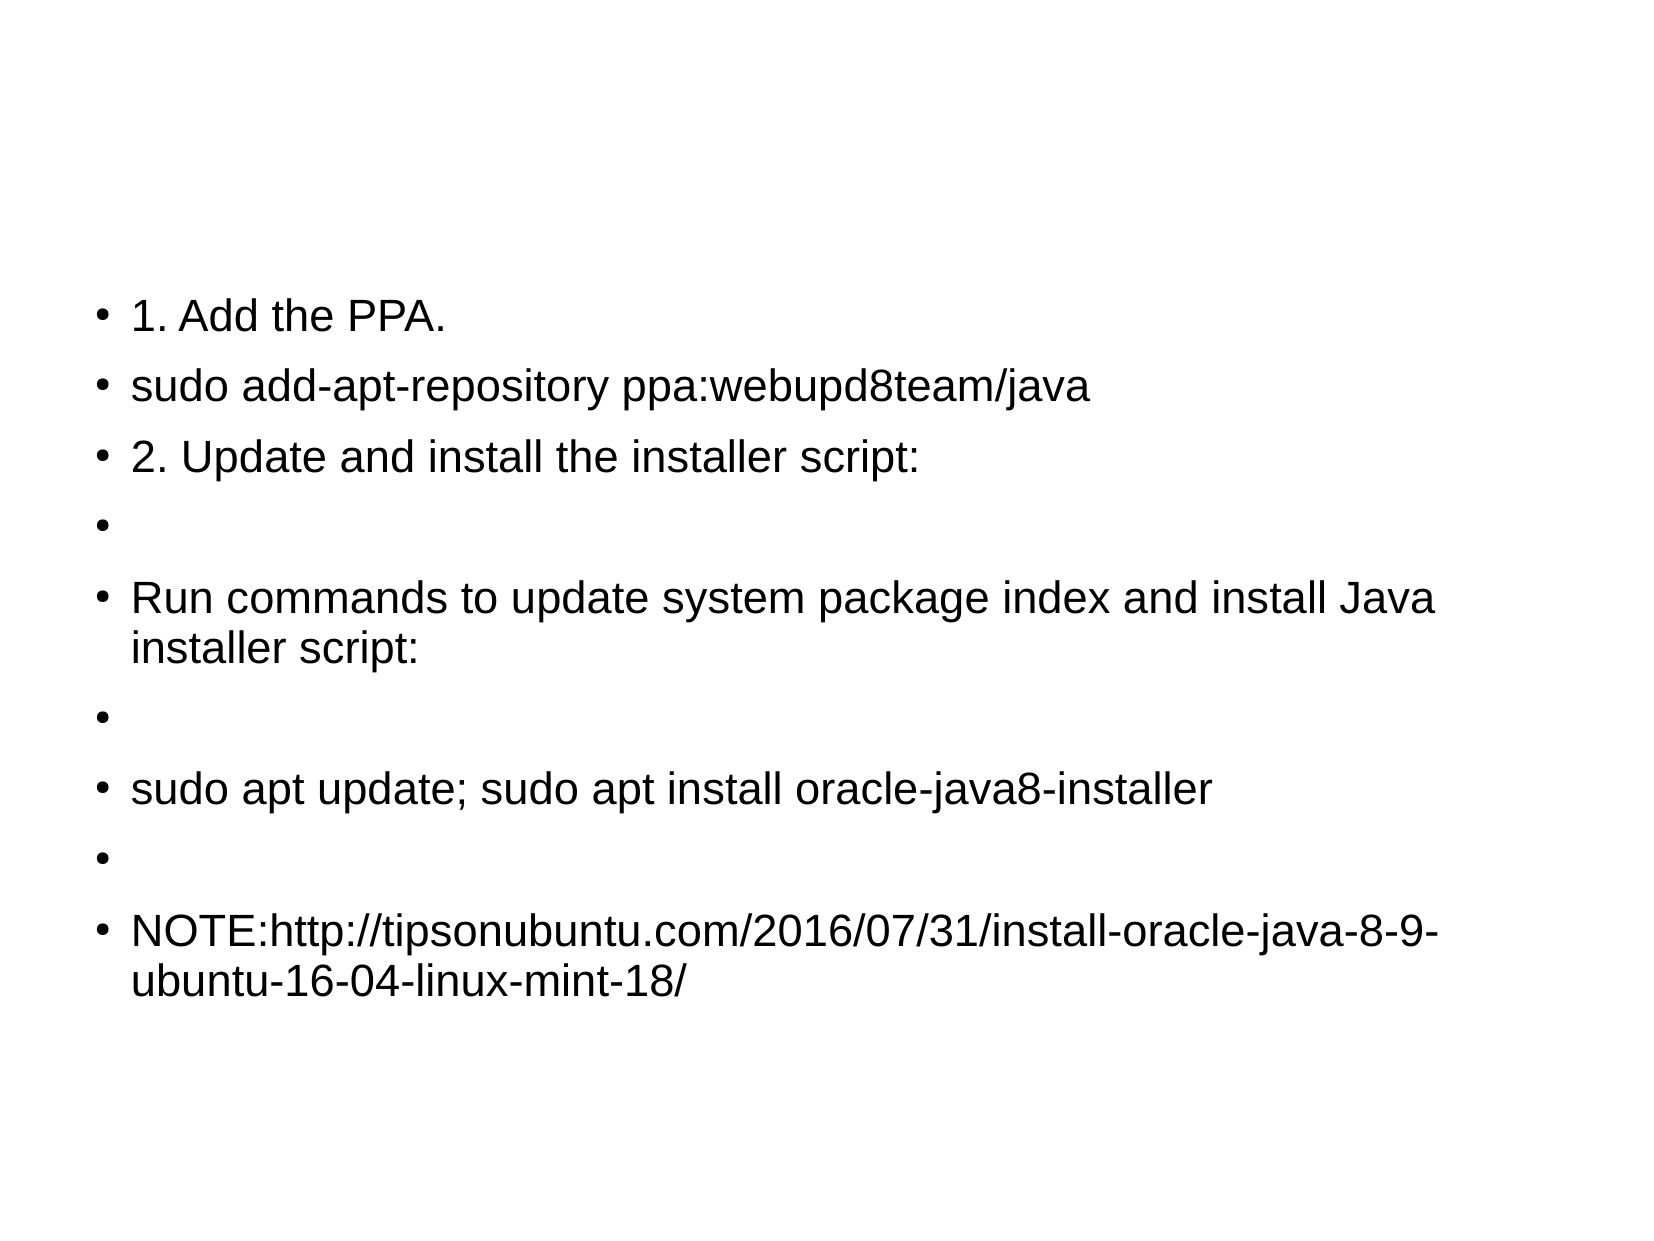

#
1. Add the PPA.
sudo add-apt-repository ppa:webupd8team/java
2. Update and install the installer script:
Run commands to update system package index and install Java installer script:
sudo apt update; sudo apt install oracle-java8-installer
NOTE:http://tipsonubuntu.com/2016/07/31/install-oracle-java-8-9-ubuntu-16-04-linux-mint-18/